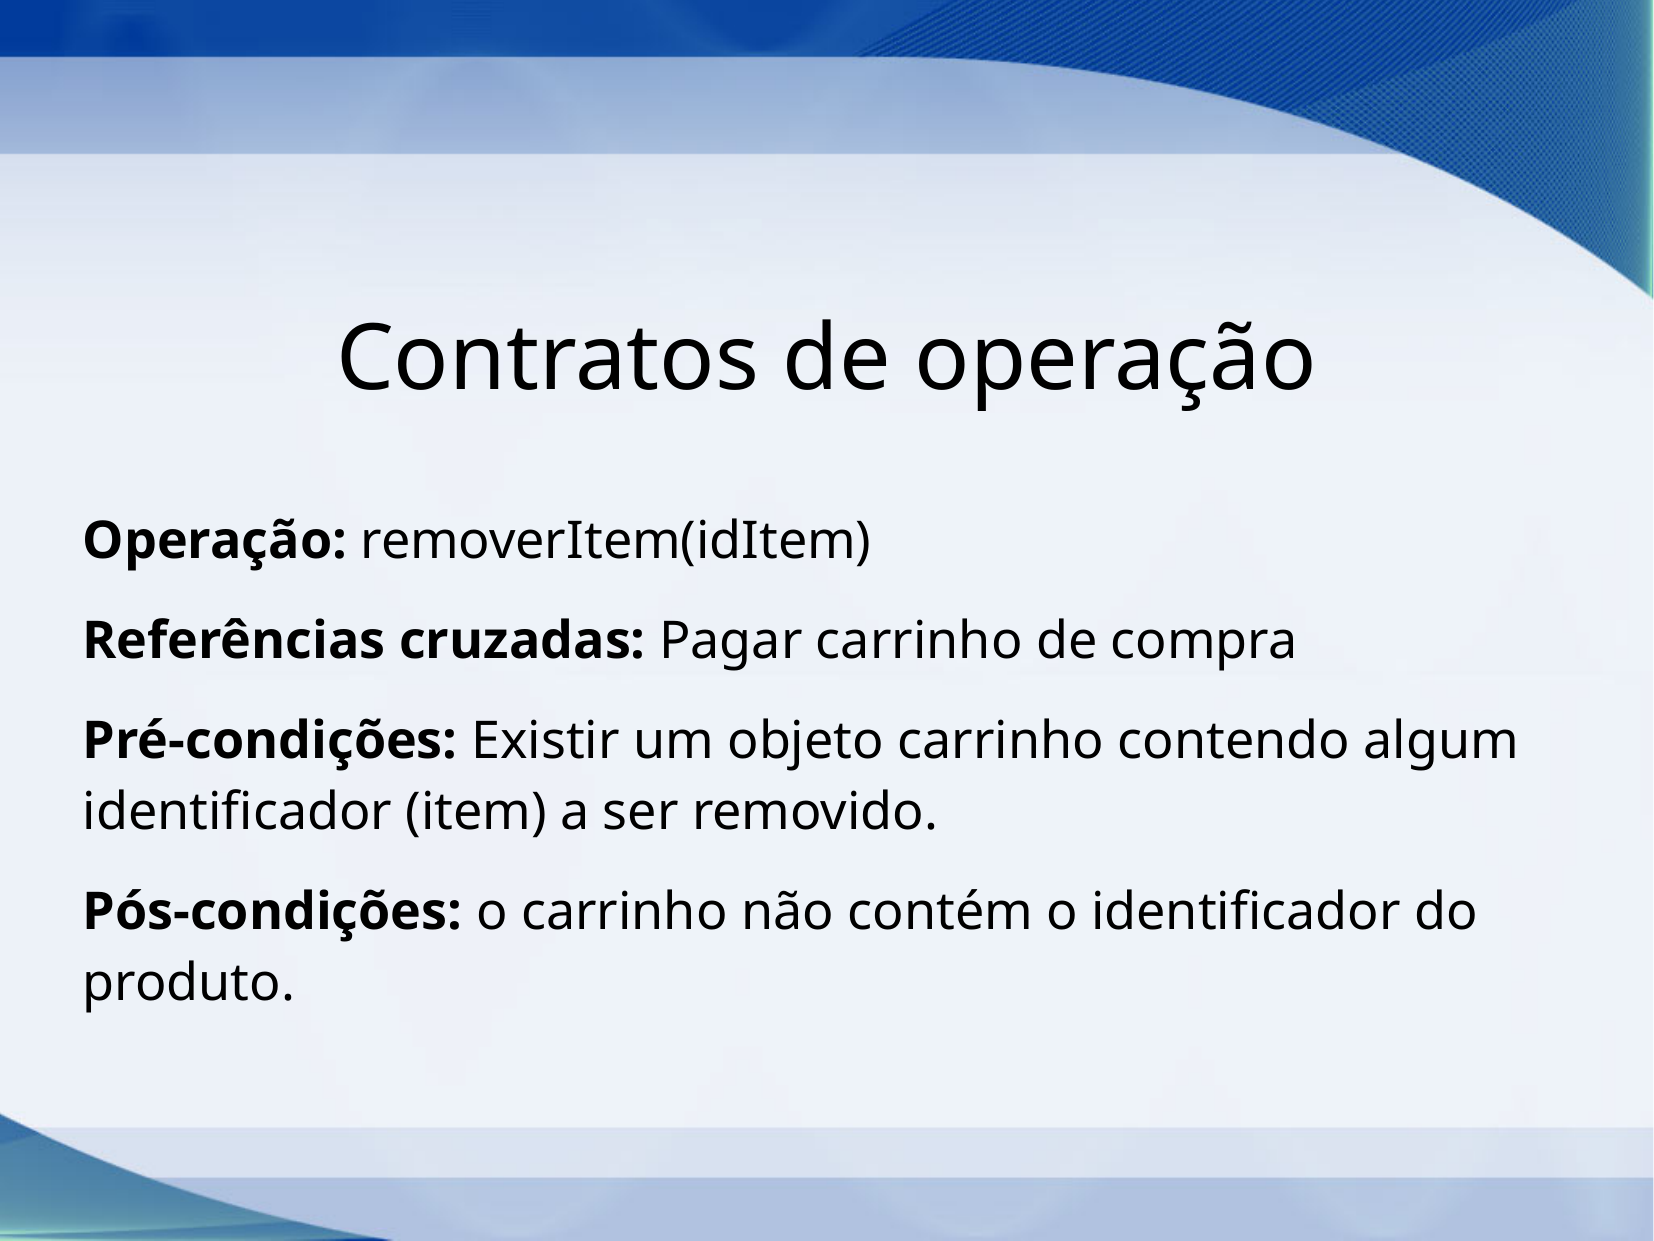

# Contratos de operação
Operação: removerItem(idItem)
Referências cruzadas: Pagar carrinho de compra
Pré-condições: Existir um objeto carrinho contendo algum identificador (item) a ser removido.
Pós-condições: o carrinho não contém o identificador do produto.